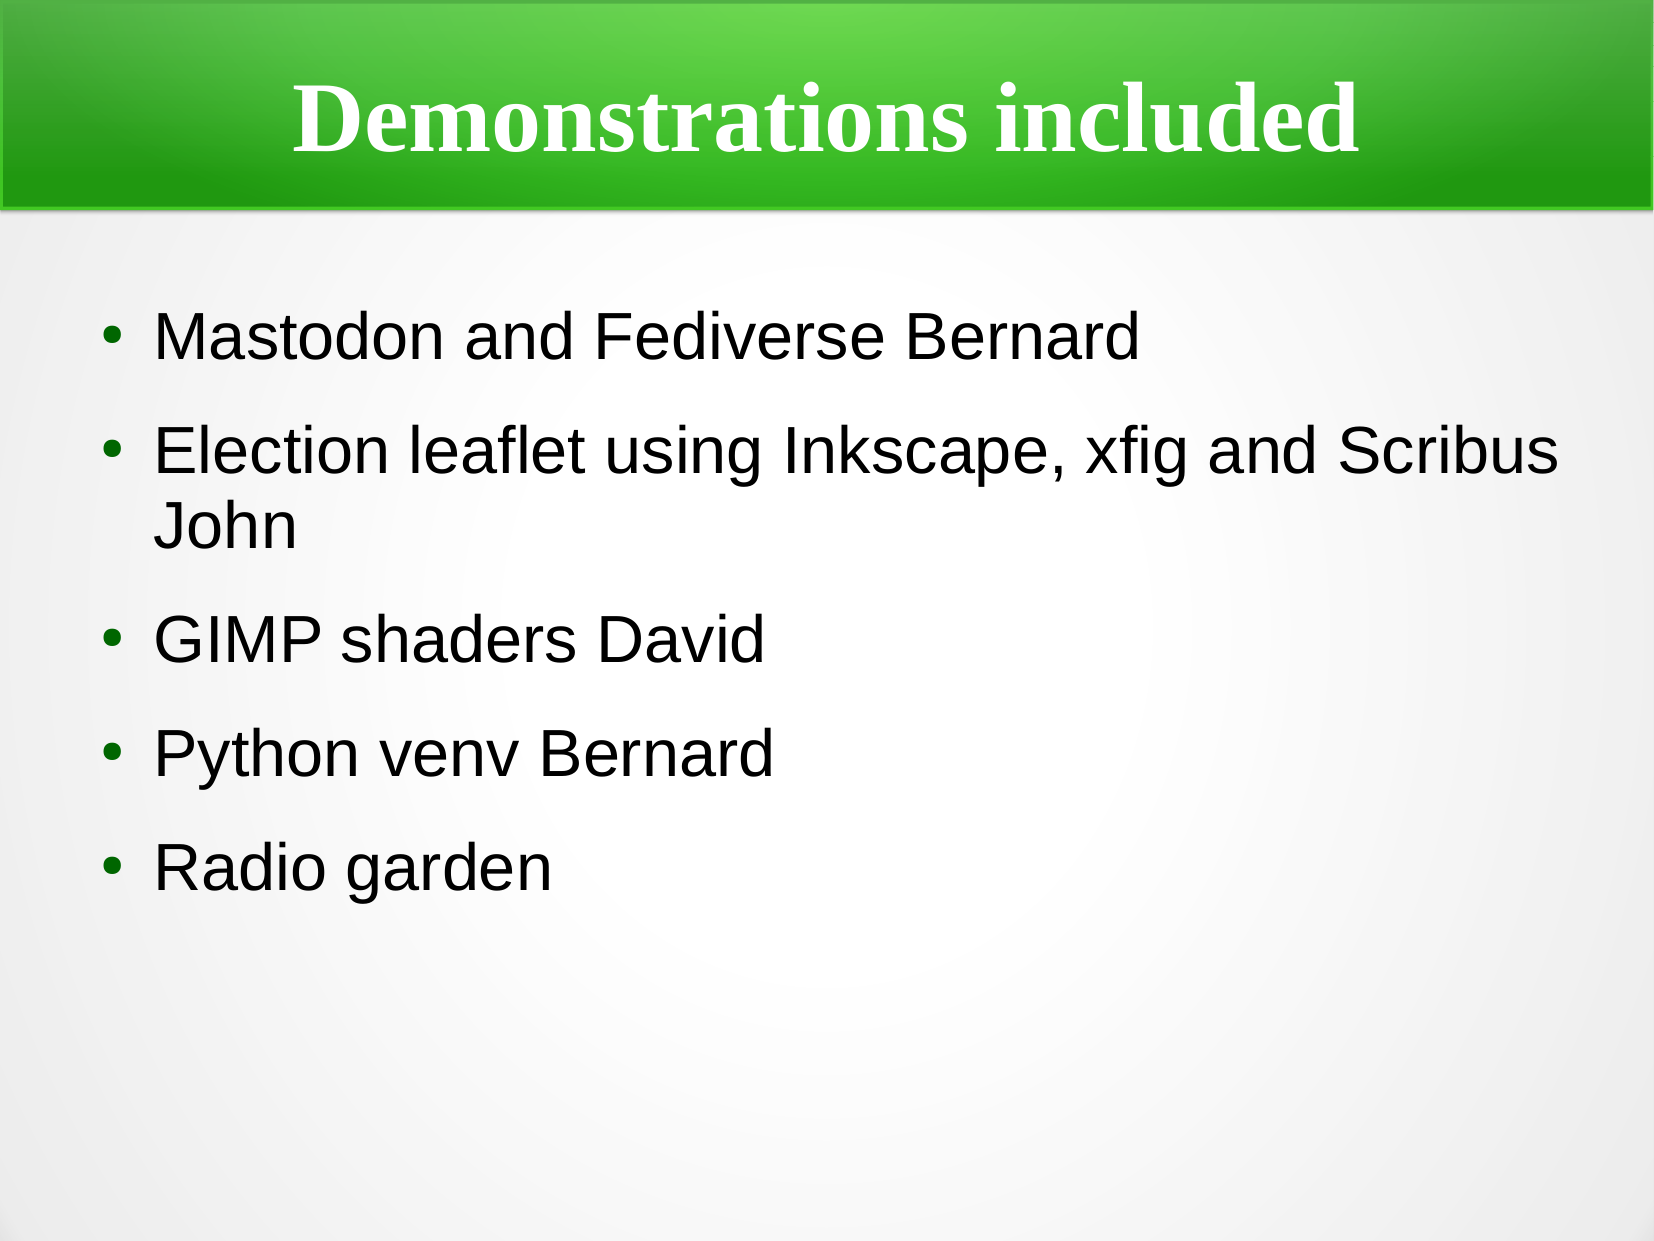

# Demonstrations included
Mastodon and Fediverse Bernard
Election leaflet using Inkscape, xfig and Scribus John
GIMP shaders David
Python venv Bernard
Radio garden